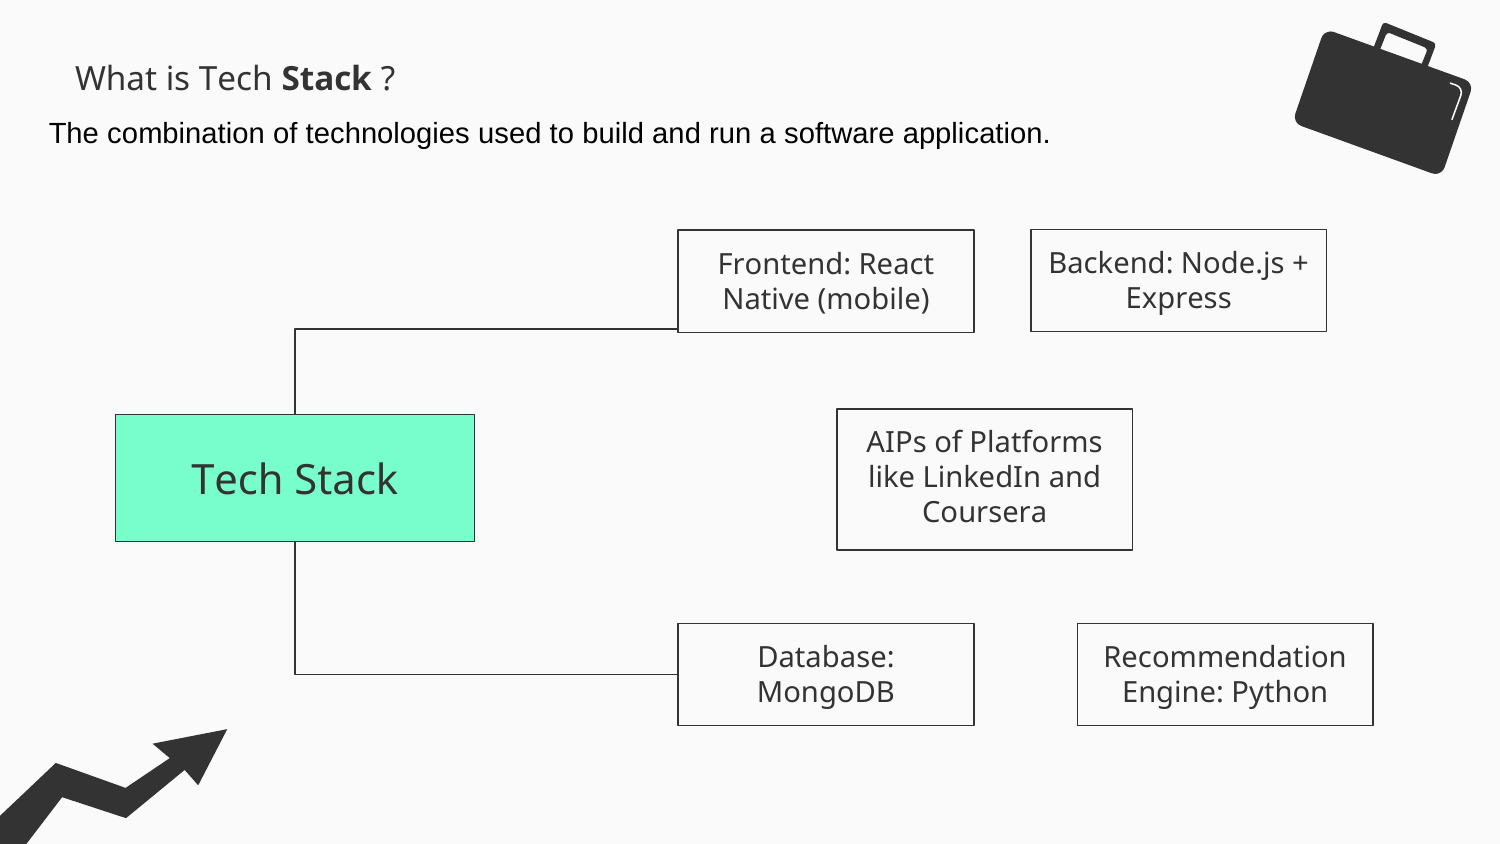

# What is Tech Stack ?
The combination of technologies used to build and run a software application.
Backend: Node.js + Express
Frontend: React Native (mobile)
AIPs of Platforms like LinkedIn and Coursera
Tech Stack
Database: MongoDB
Recommendation Engine: Python